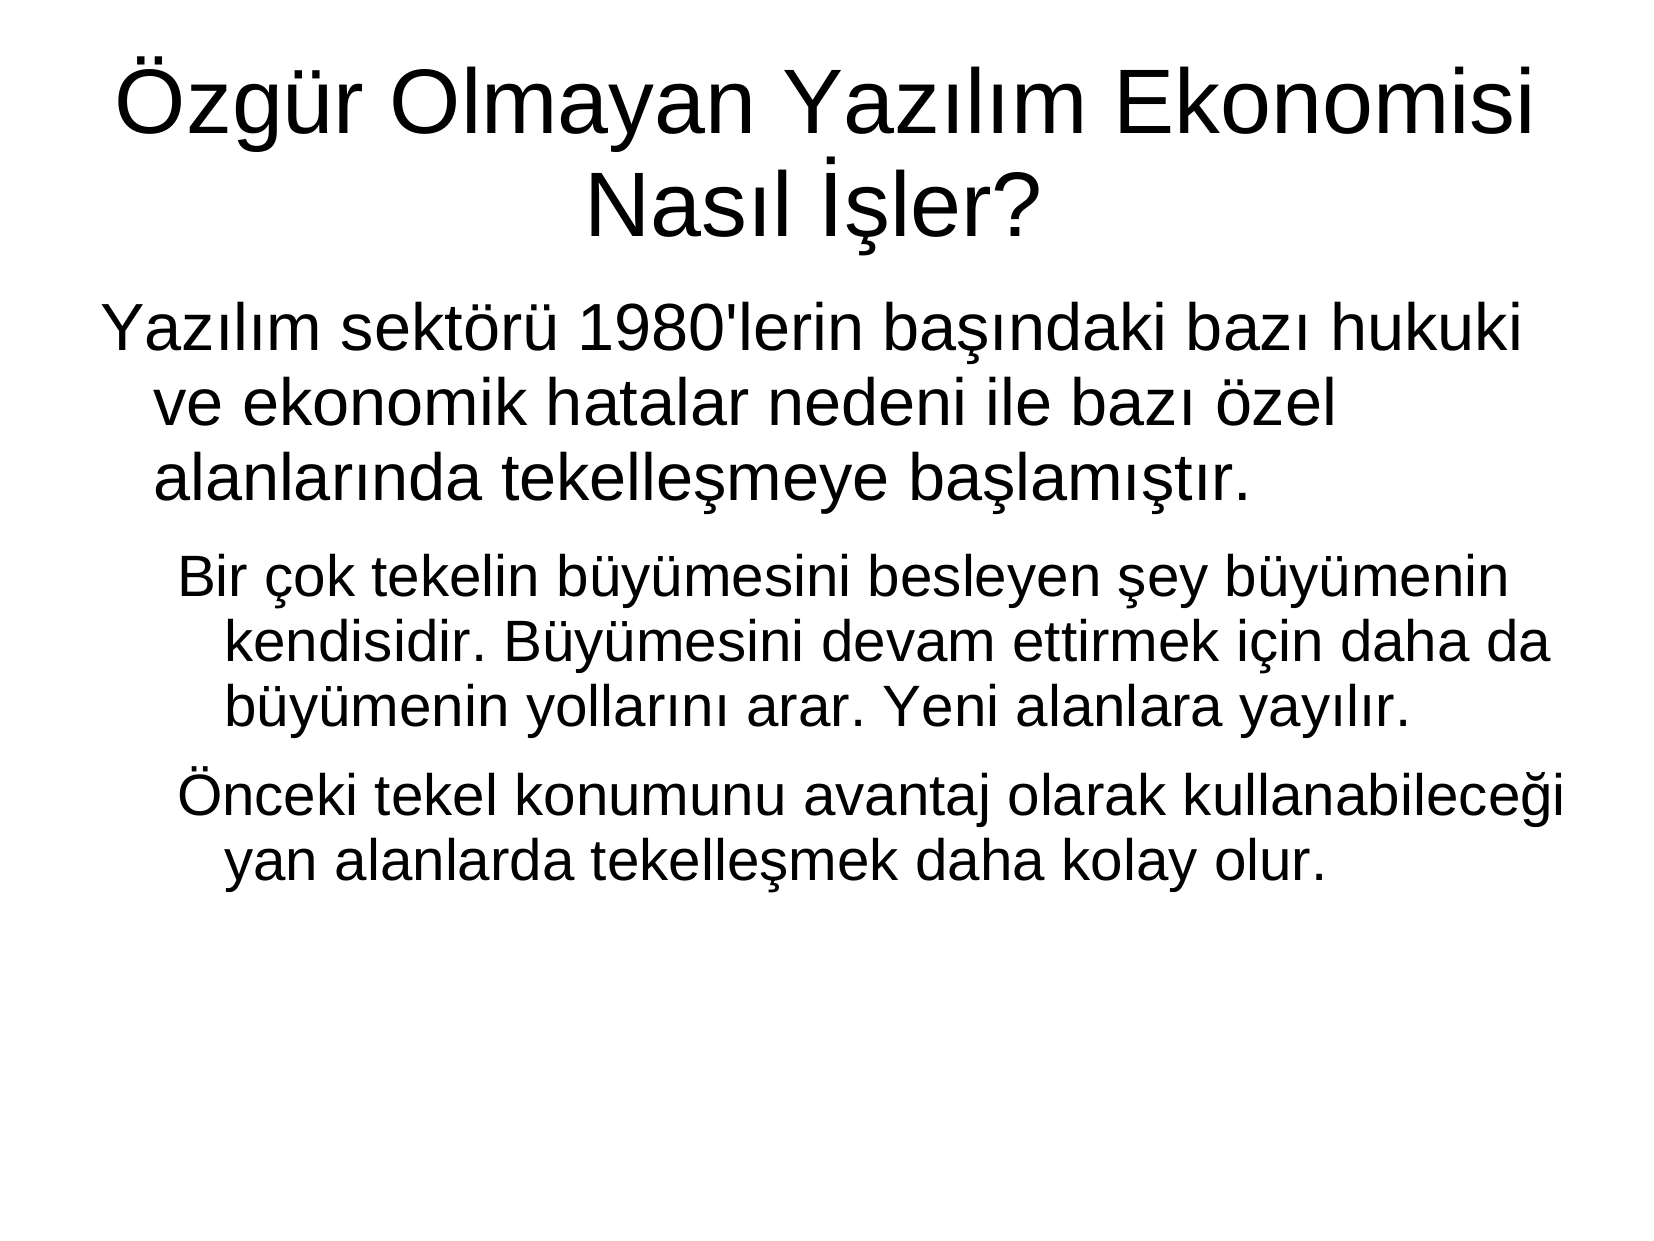

# Özgür Olmayan Yazılım Ekonomisi Nasıl İşler?
Yazılım sektörü 1980'lerin başındaki bazı hukuki ve ekonomik hatalar nedeni ile bazı özel alanlarında tekelleşmeye başlamıştır.
Bir çok tekelin büyümesini besleyen şey büyümenin kendisidir. Büyümesini devam ettirmek için daha da büyümenin yollarını arar. Yeni alanlara yayılır.
Önceki tekel konumunu avantaj olarak kullanabileceği yan alanlarda tekelleşmek daha kolay olur.